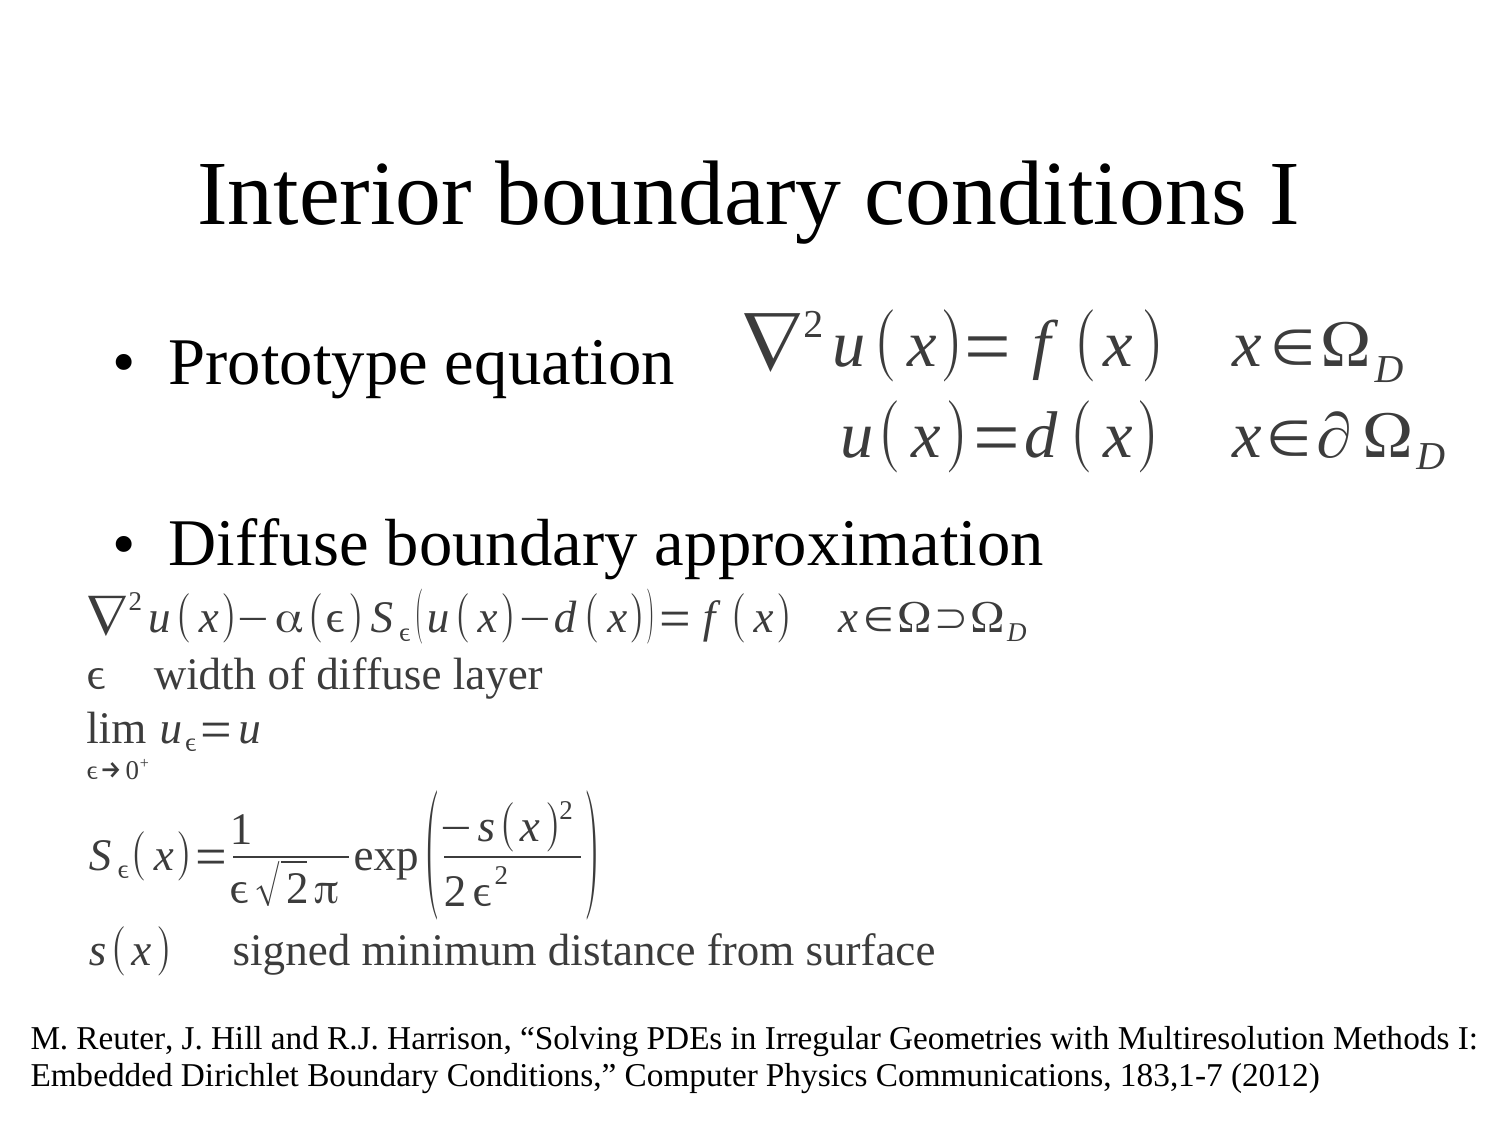

# Interior boundary conditions I
Prototype equation
Diffuse boundary approximation
M. Reuter, J. Hill and R.J. Harrison, “Solving PDEs in Irregular Geometries with Multiresolution Methods I:
Embedded Dirichlet Boundary Conditions,” Computer Physics Communications, 183,1-7 (2012)